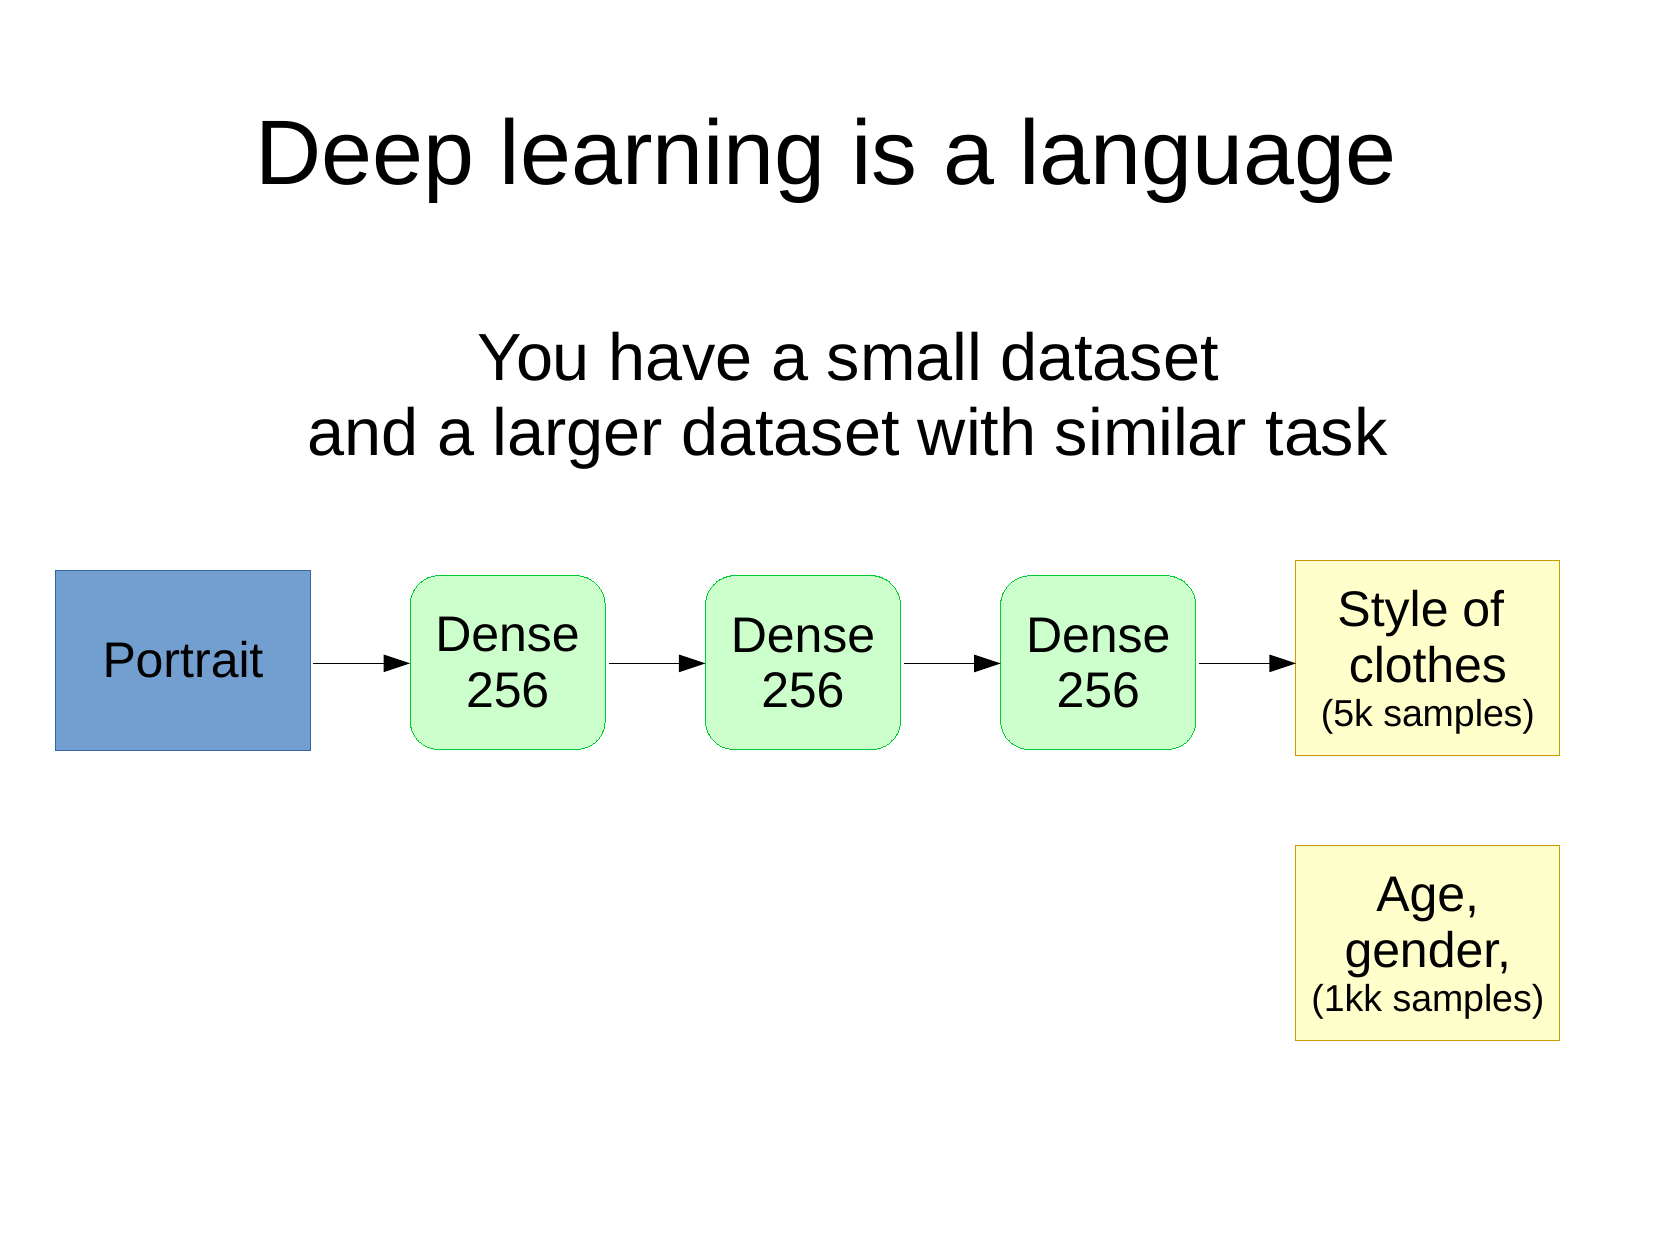

# Deep learning is a language
You have a small dataset
and a larger dataset with similar task
Style of
clothes
(5k samples)
Portrait
Dense
256
Dense
256
Dense
256
Age,
gender,
(1kk samples)